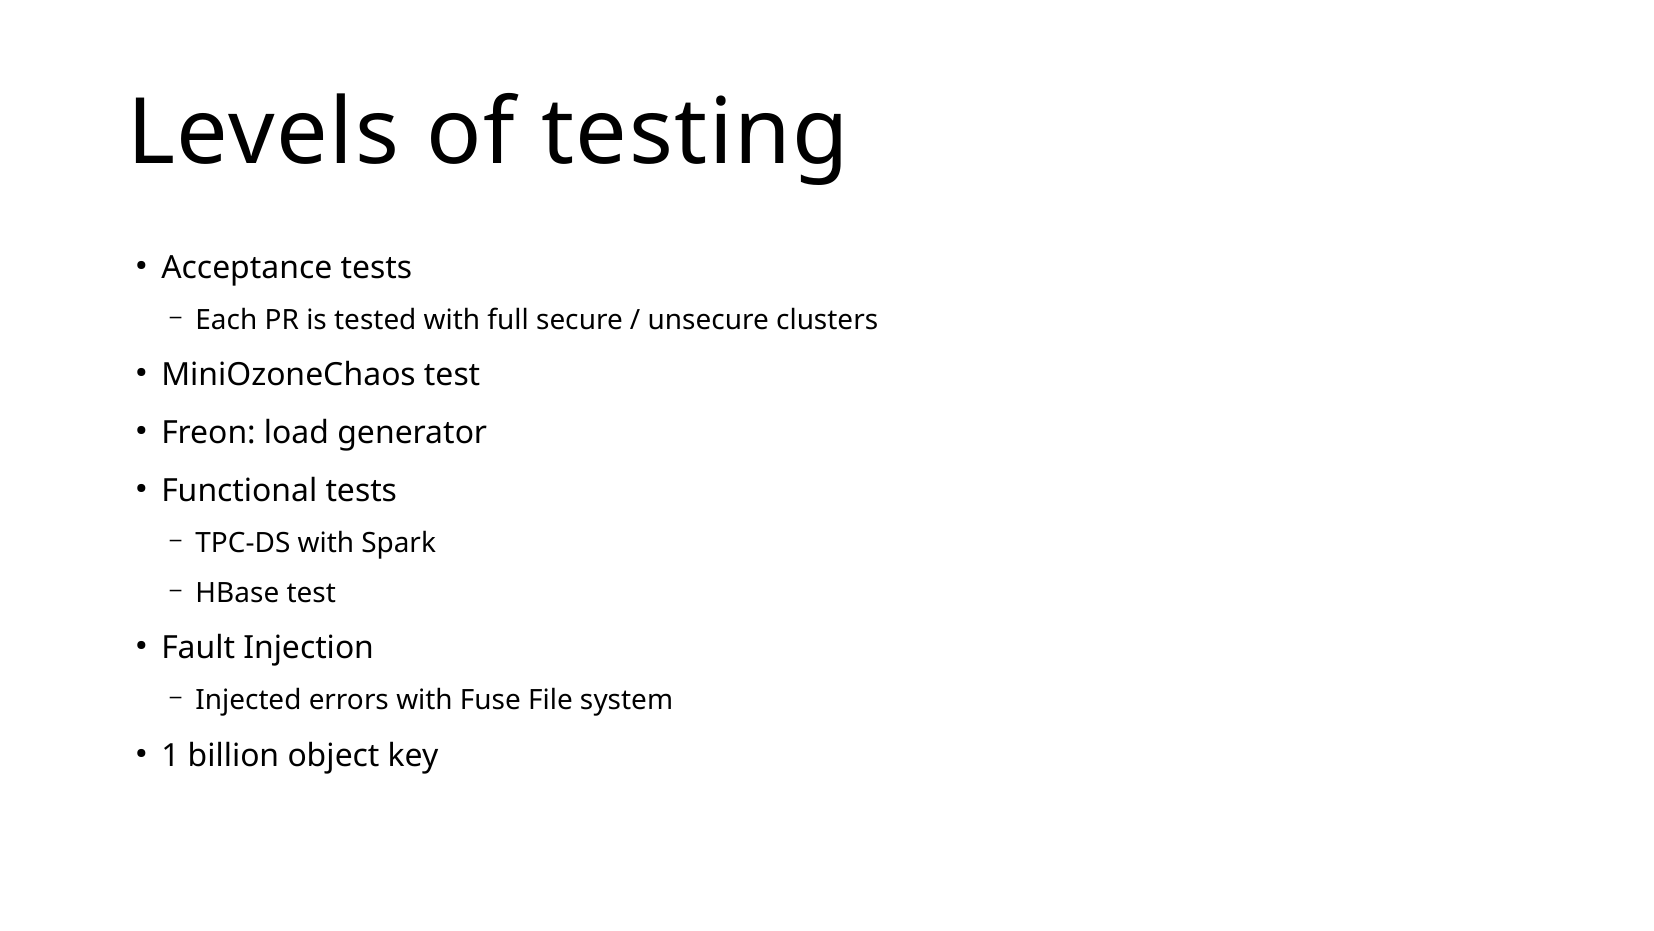

# Levels of testing
Acceptance tests
Each PR is tested with full secure / unsecure clusters
MiniOzoneChaos test
Freon: load generator
Functional tests
TPC-DS with Spark
HBase test
Fault Injection
Injected errors with Fuse File system
1 billion object key